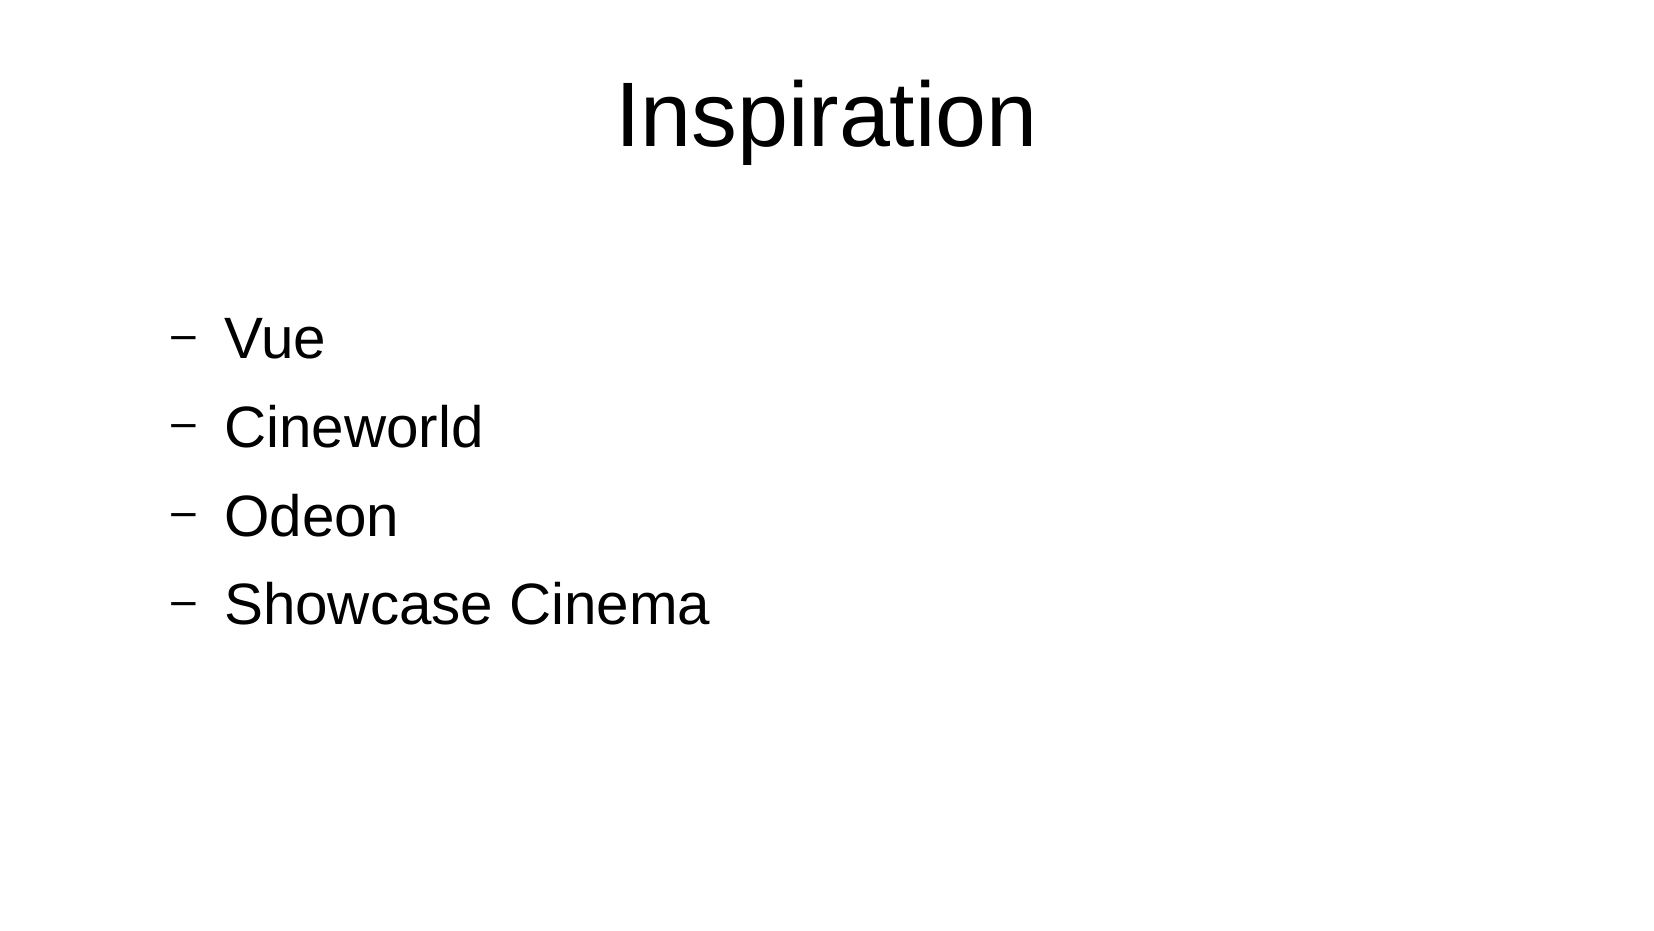

# Inspiration
Vue
Cineworld
Odeon
Showcase Cinema